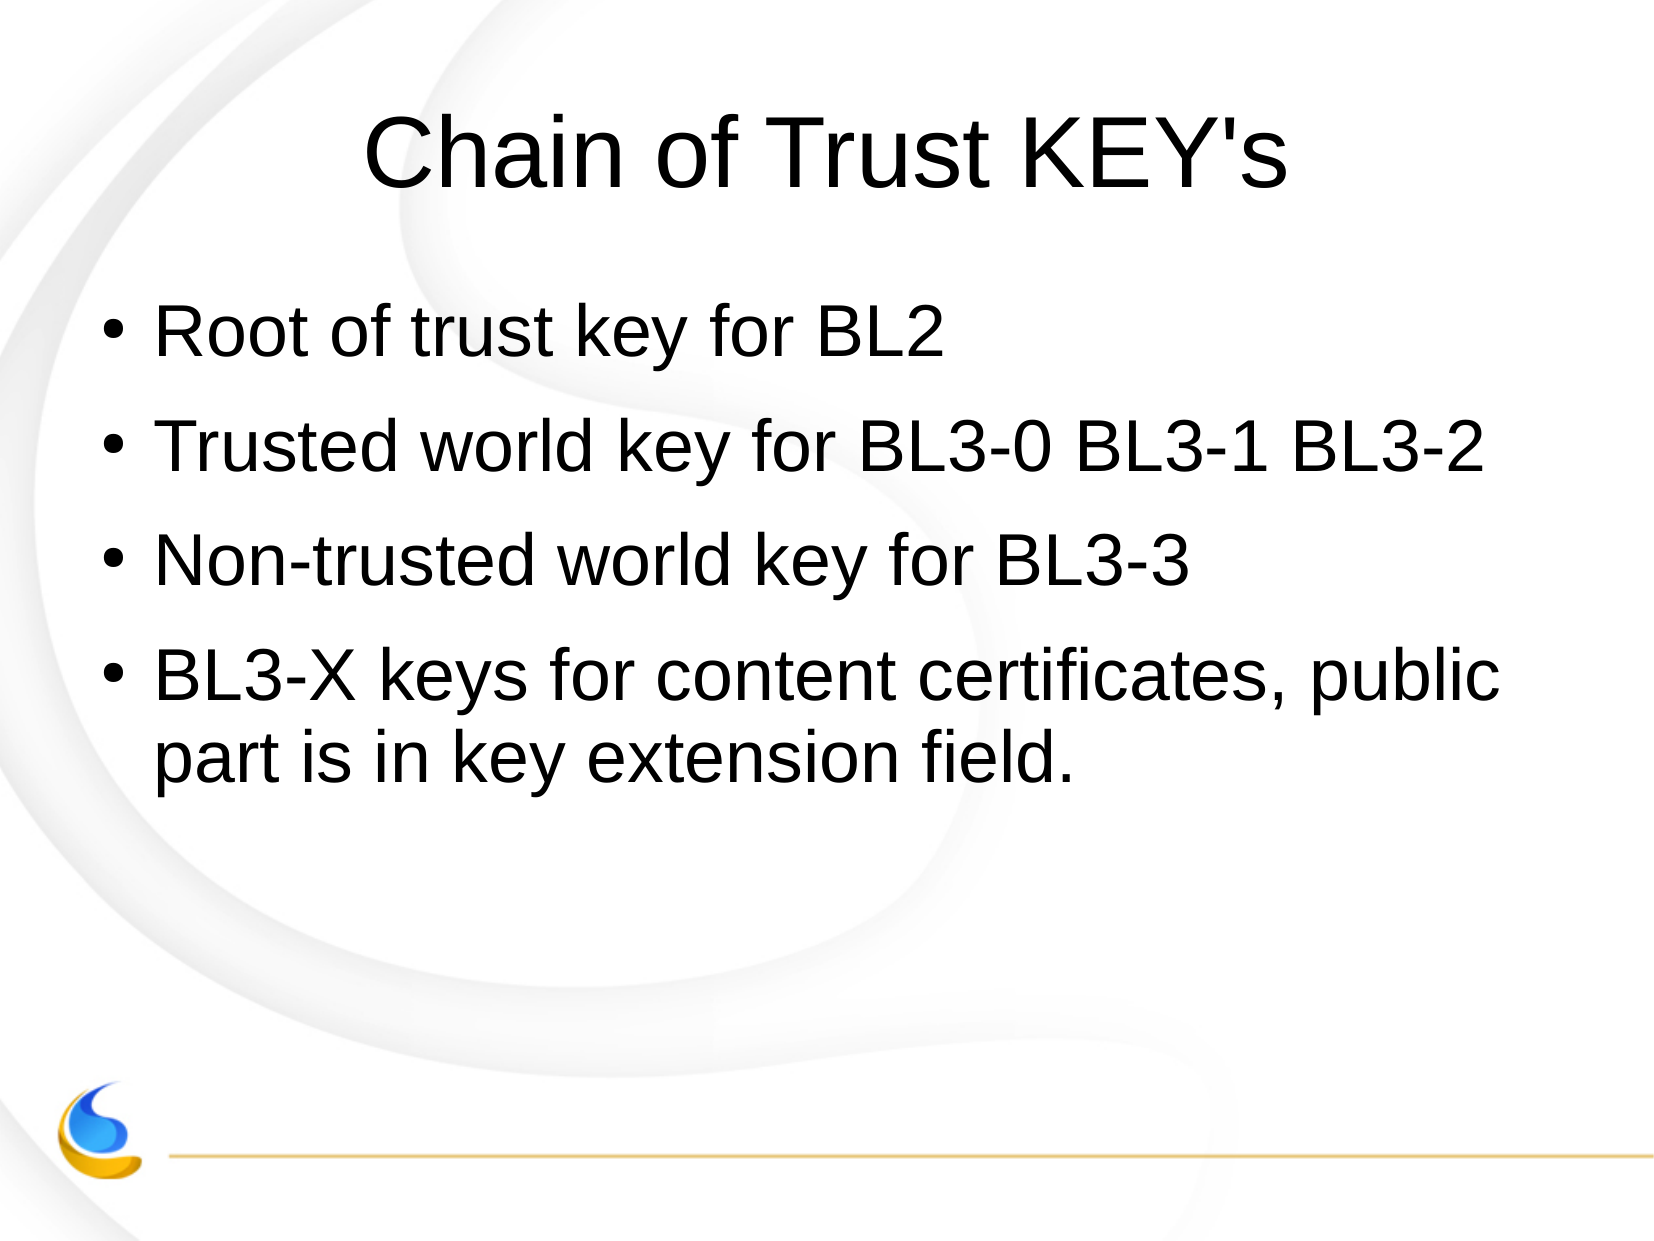

# Chain of Trust KEY's
Root of trust key for BL2
Trusted world key for BL3-0 BL3-1 BL3-2
Non-trusted world key for BL3-3
BL3-X keys for content certificates, public part is in key extension field.